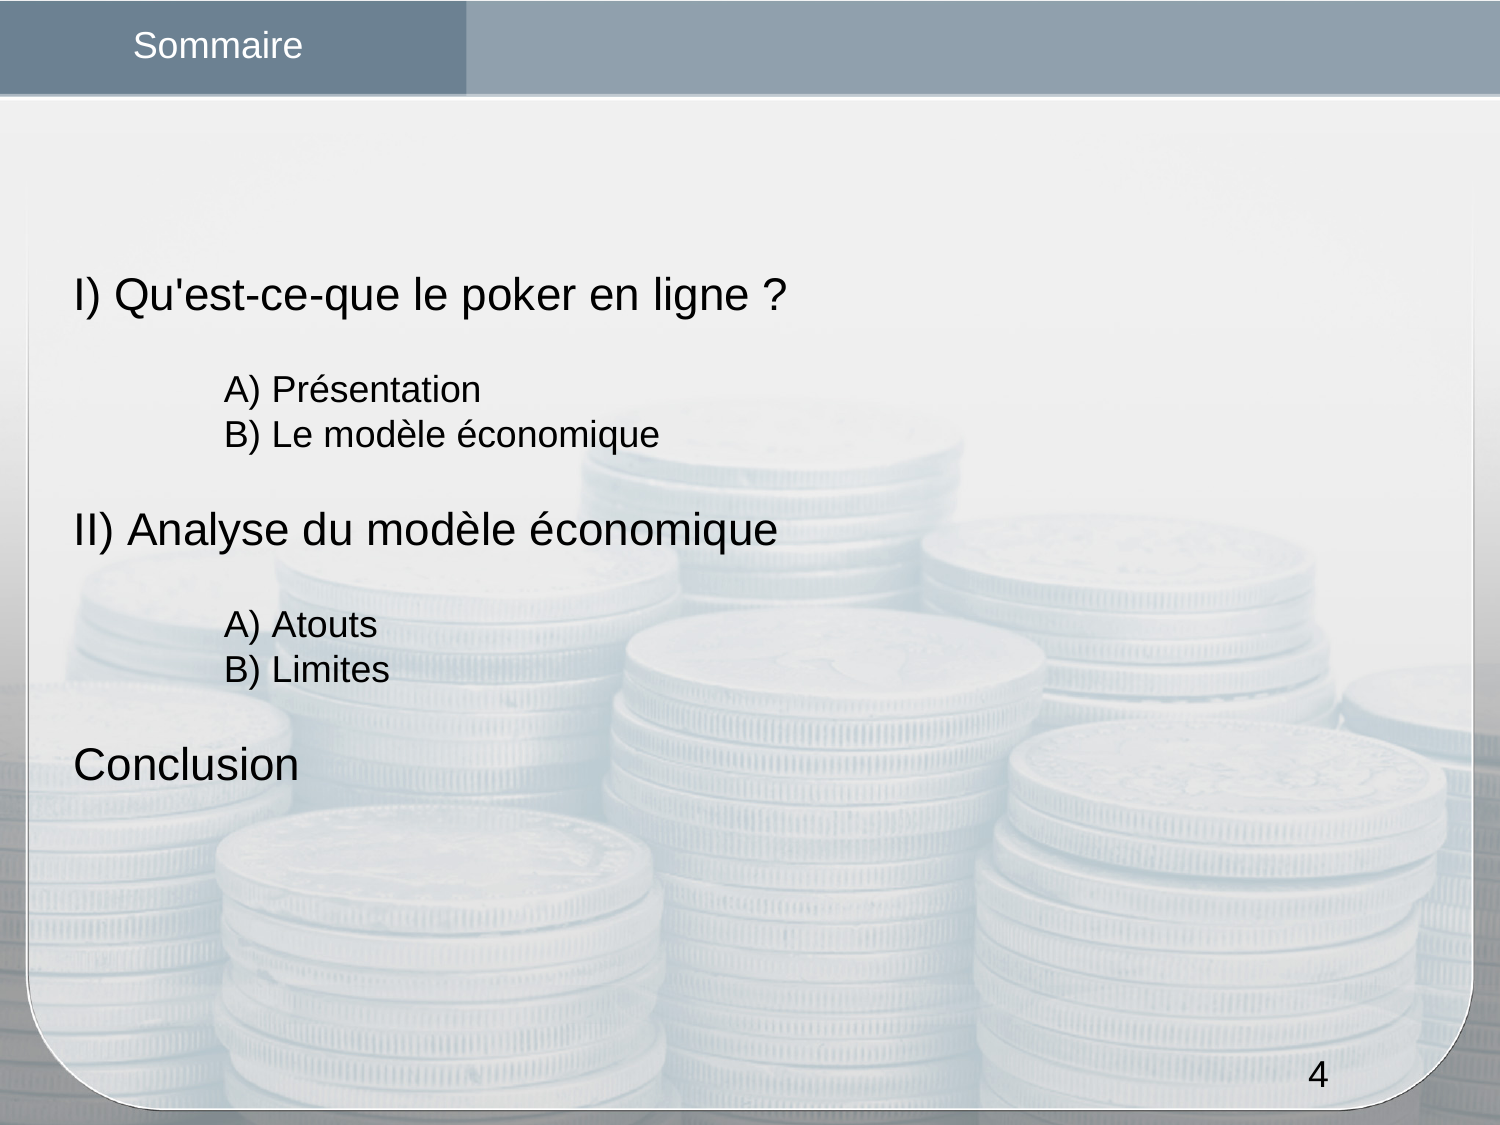

Sommaire
I) Qu'est-ce-que le poker en ligne ?
	A) Présentation
	B) Le modèle économique
II) Analyse du modèle économique
	A) Atouts
	B) Limites
Conclusion
4